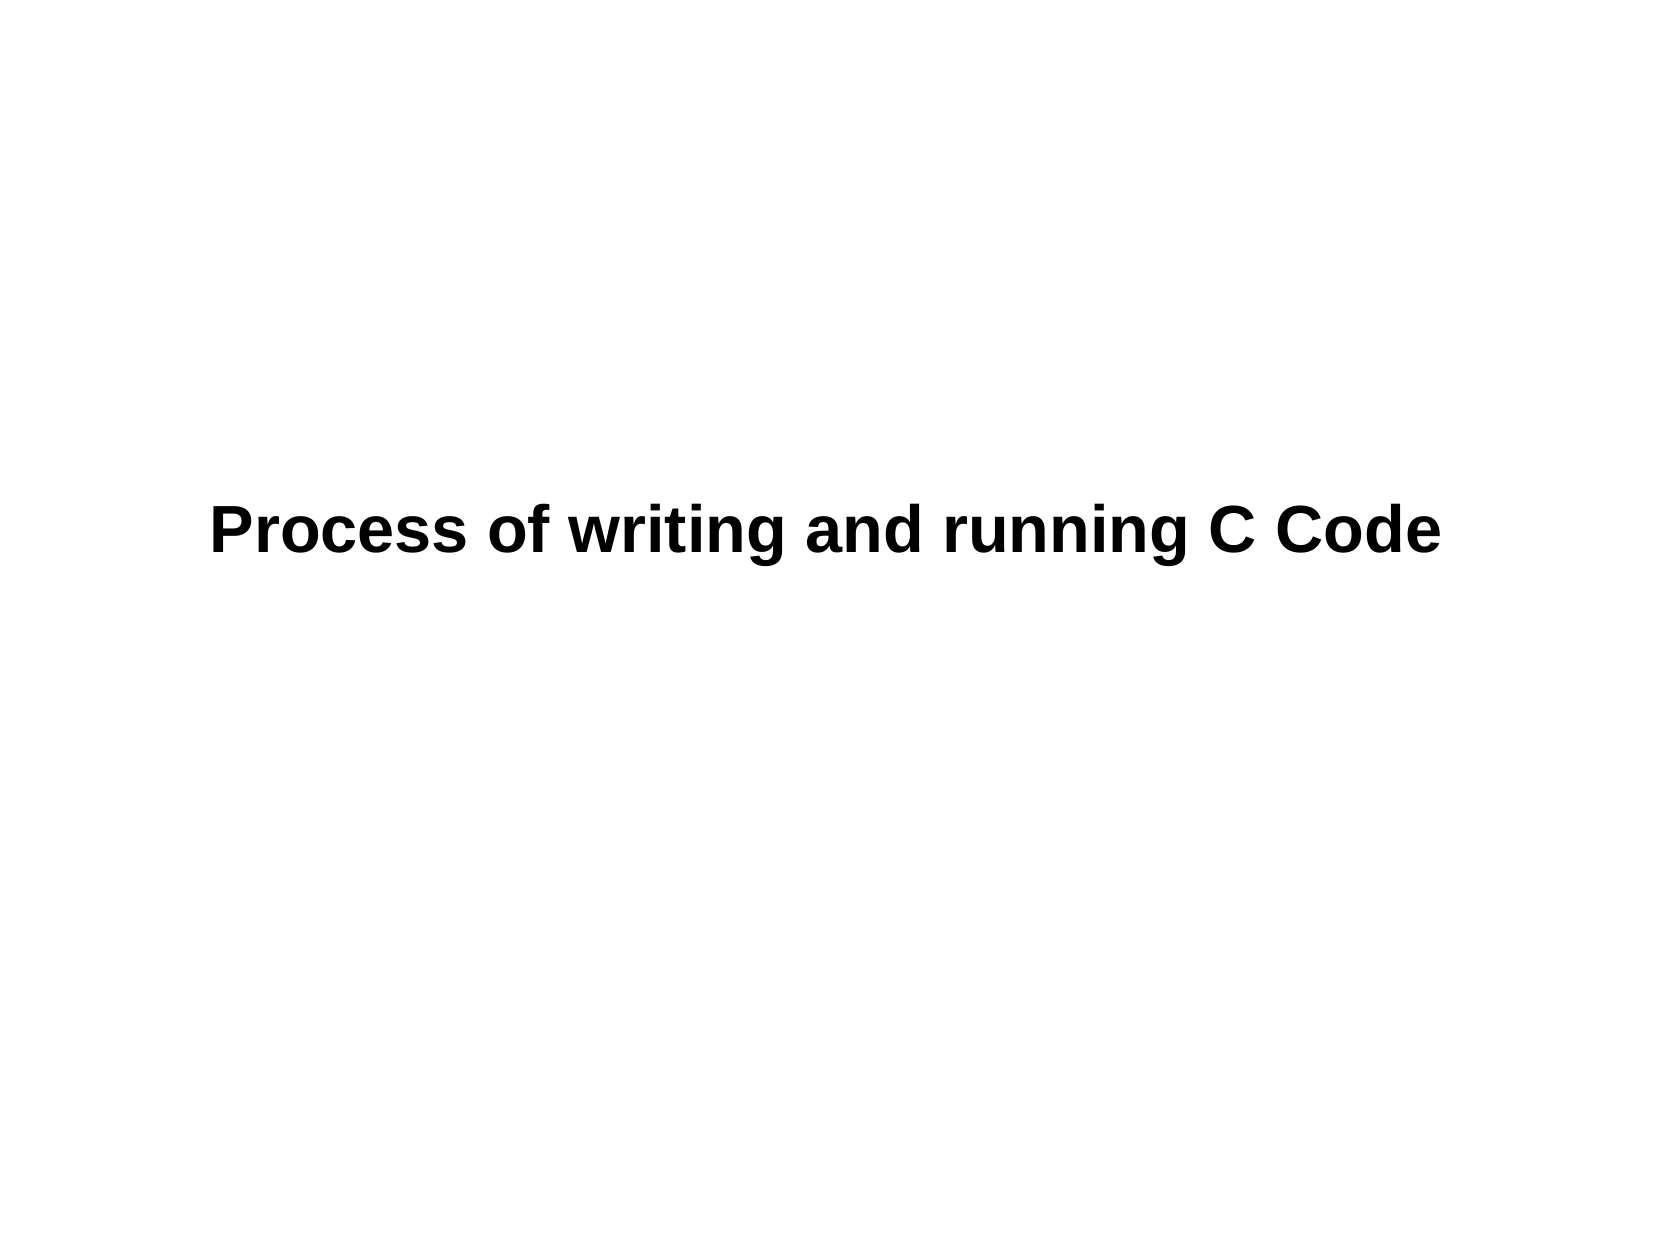

# Process of writing and running C Code